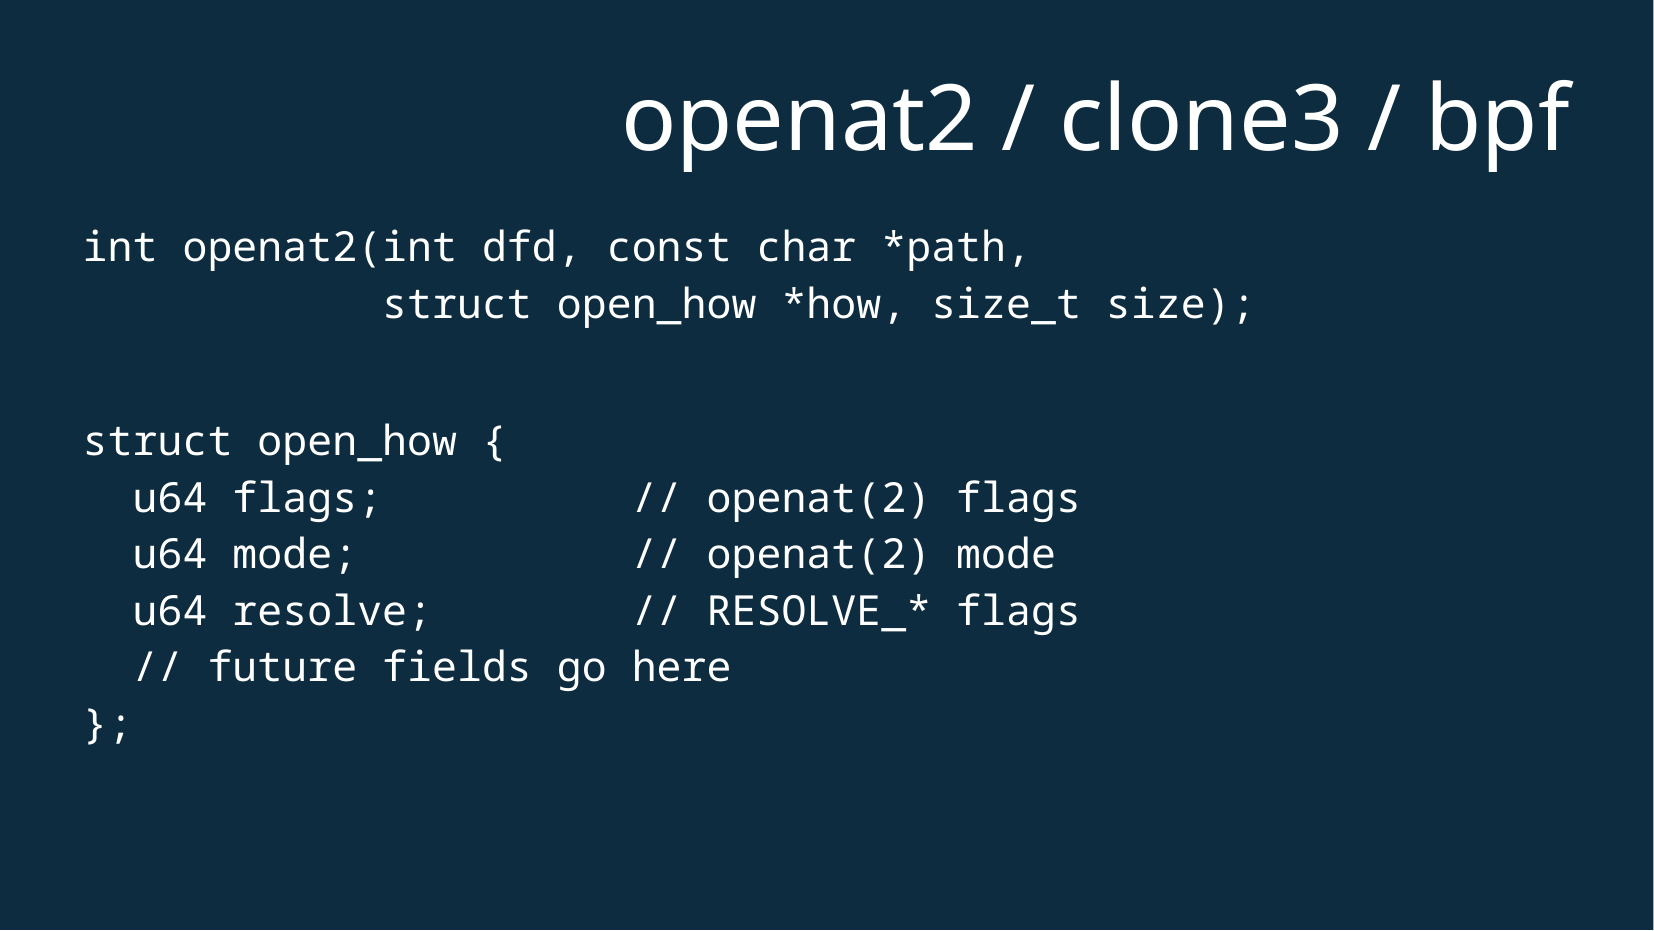

# openat2 / clone3 / bpf
int openat2(int dfd, const char *path,
 struct open_how *how, size_t size);
struct open_how {
 u64 flags; // openat(2) flags
 u64 mode; // openat(2) mode
 u64 resolve; // RESOLVE_* flags
 // future fields go here
};